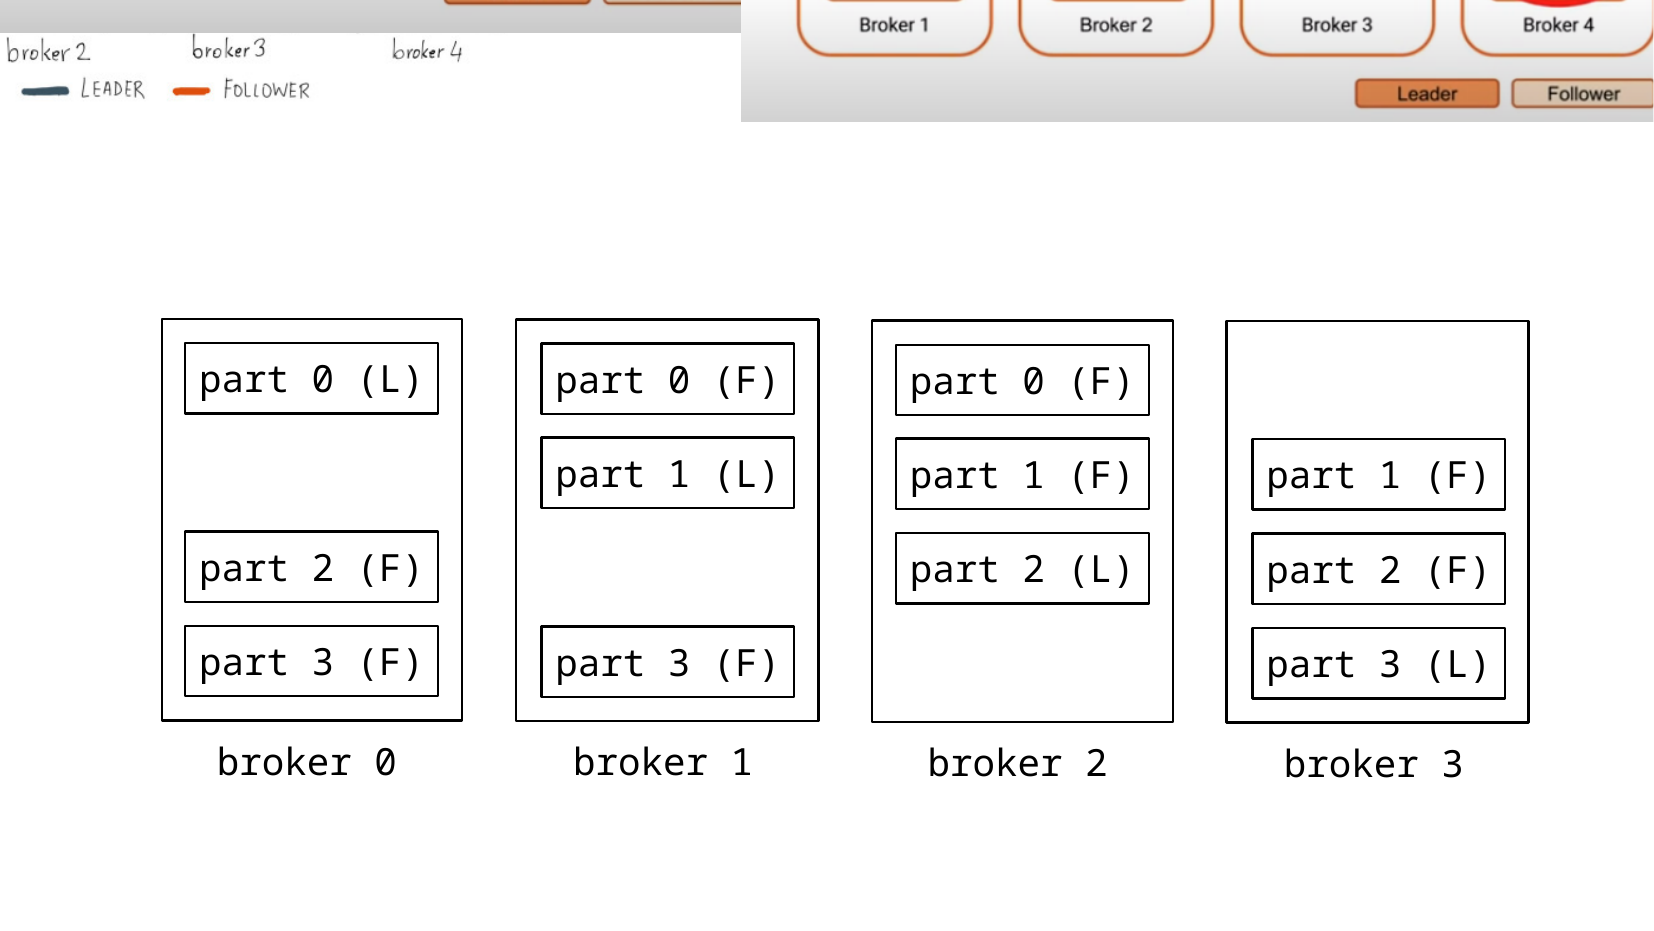

part 0 (L)
part 0 (F)
part 0 (F)
part 1 (L)
part 1 (F)
part 1 (F)
part 2 (F)
part 2 (L)
part 2 (F)
part 3 (F)
part 3 (F)
part 3 (L)
broker 0
broker 1
broker 2
broker 3
number of partitions = 4
replication factor = 3
topic 0 partitions